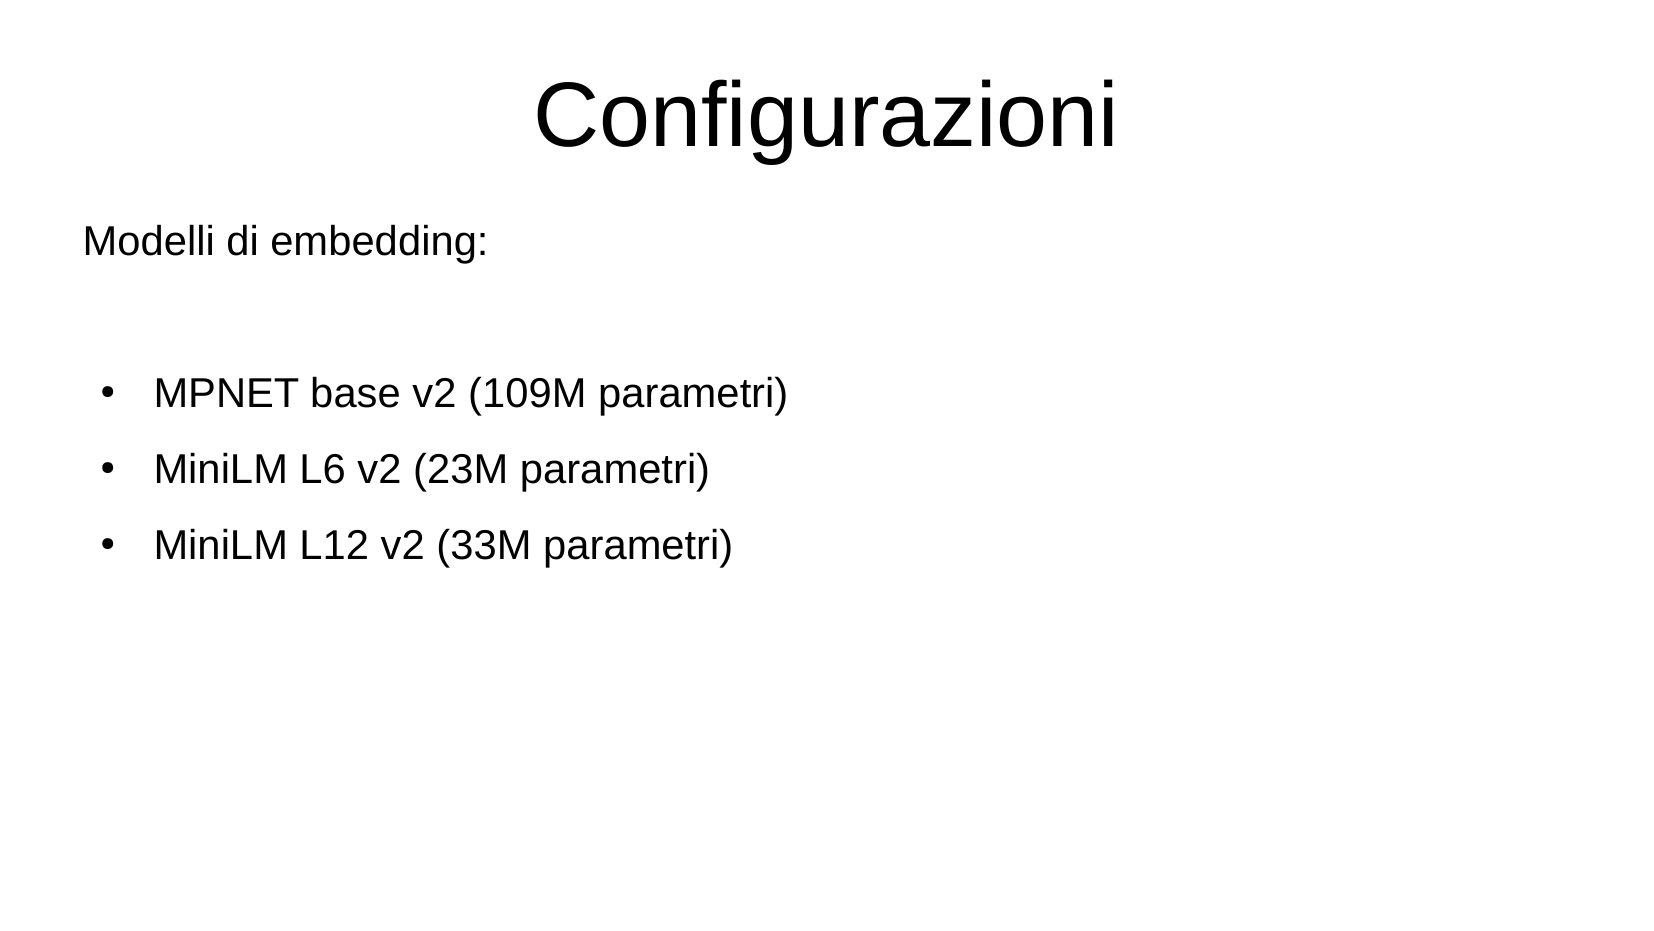

# Configurazioni
Modelli di embedding:
MPNET base v2 (109M parametri)
MiniLM L6 v2 (23M parametri)
MiniLM L12 v2 (33M parametri)